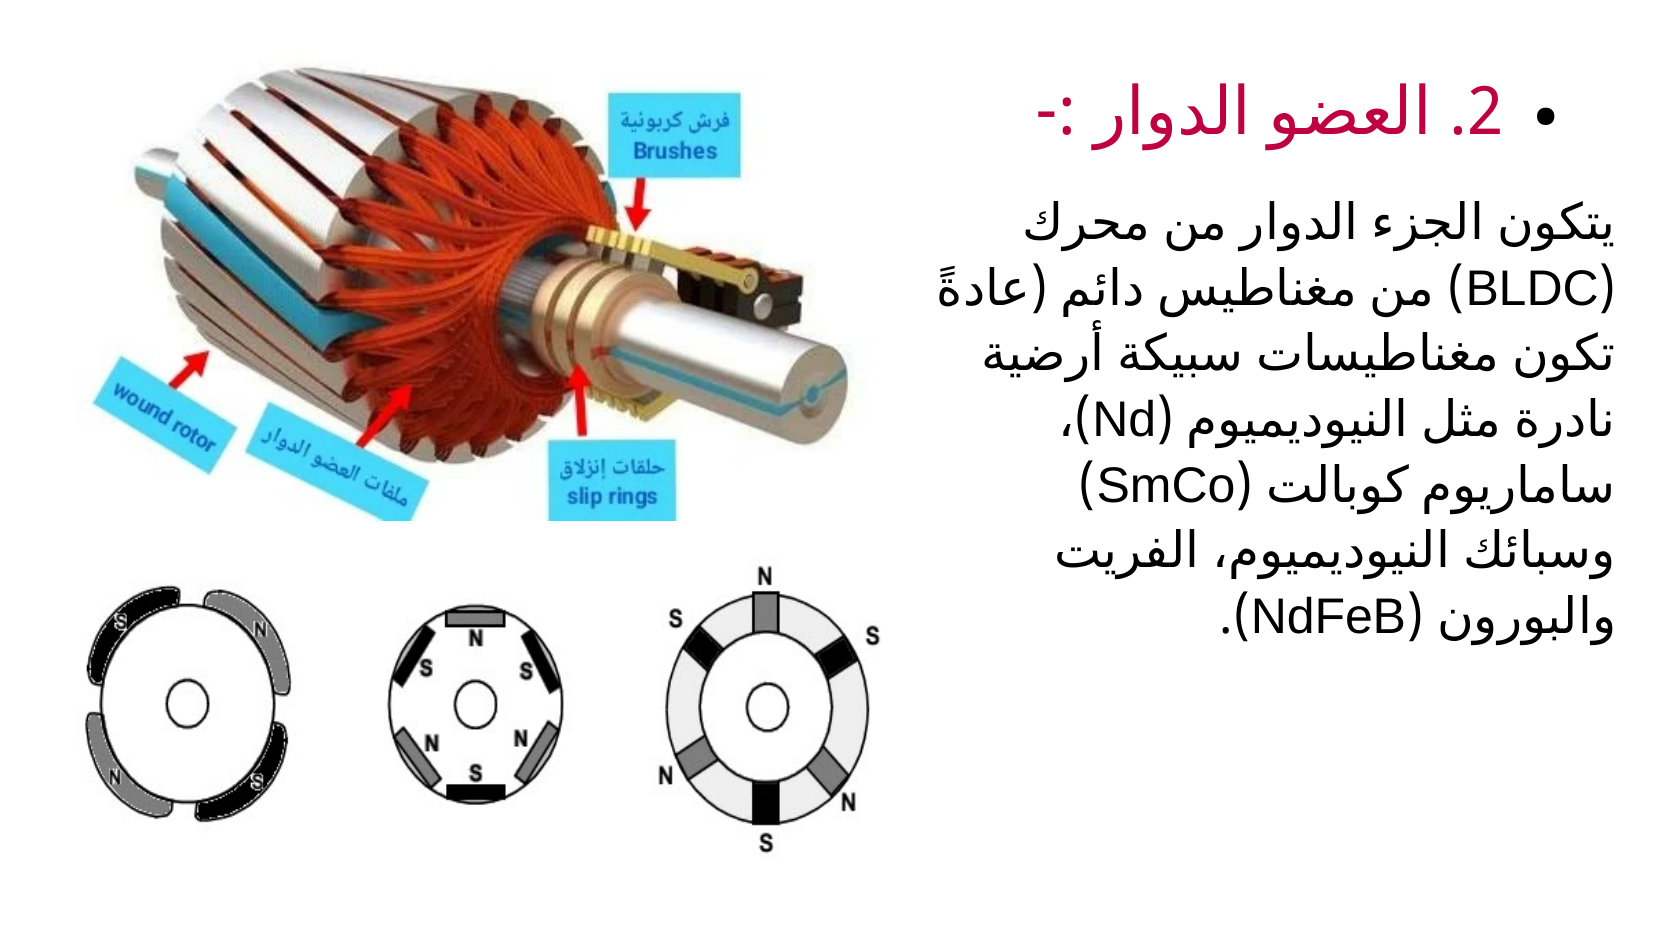

# 2. العضو الدوار :-
يتكون الجزء الدوار من محرك (BLDC) من مغناطيس دائم (عادةً تكون مغناطيسات سبيكة أرضية نادرة مثل النيوديميوم (Nd)، ساماريوم كوبالت (SmCo) وسبائك النيوديميوم، الفريت والبورون (NdFeB).